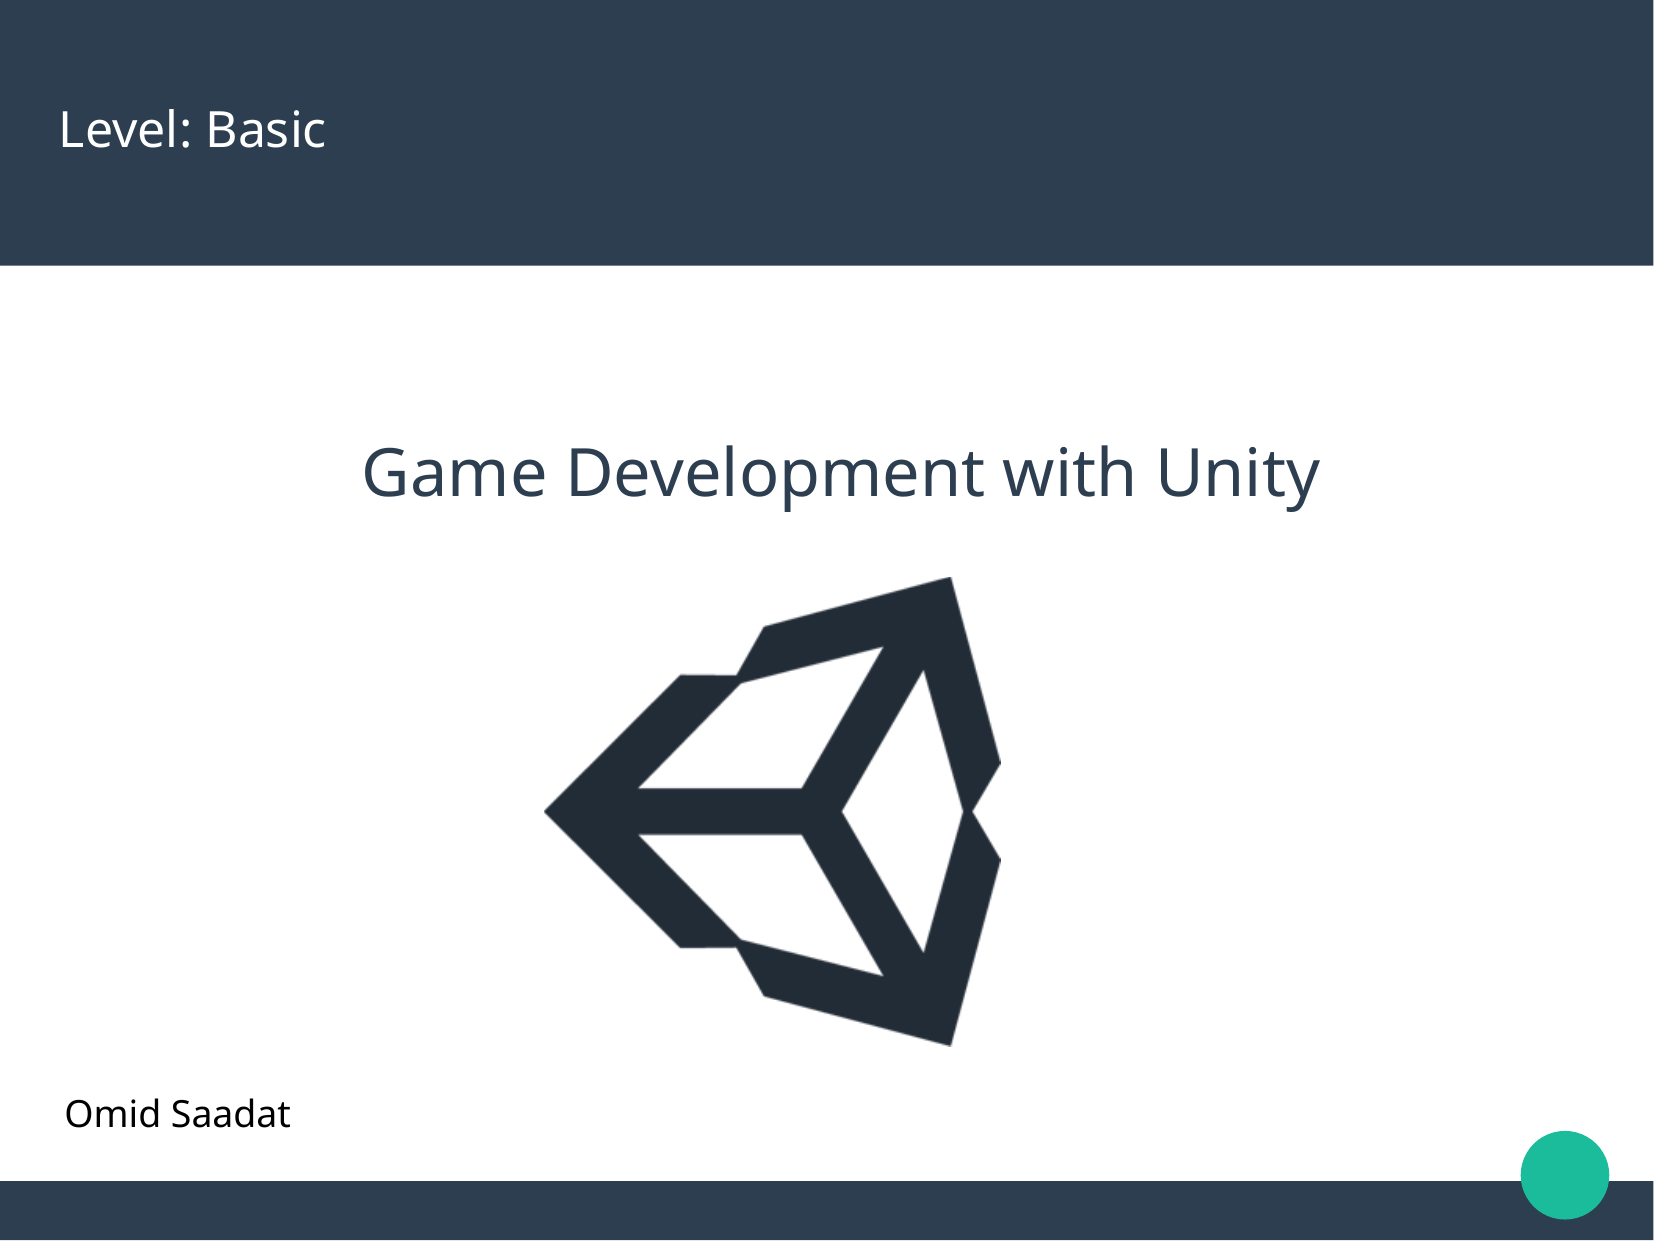

# Level: Basic
Game Development with Unity
Omid Saadat